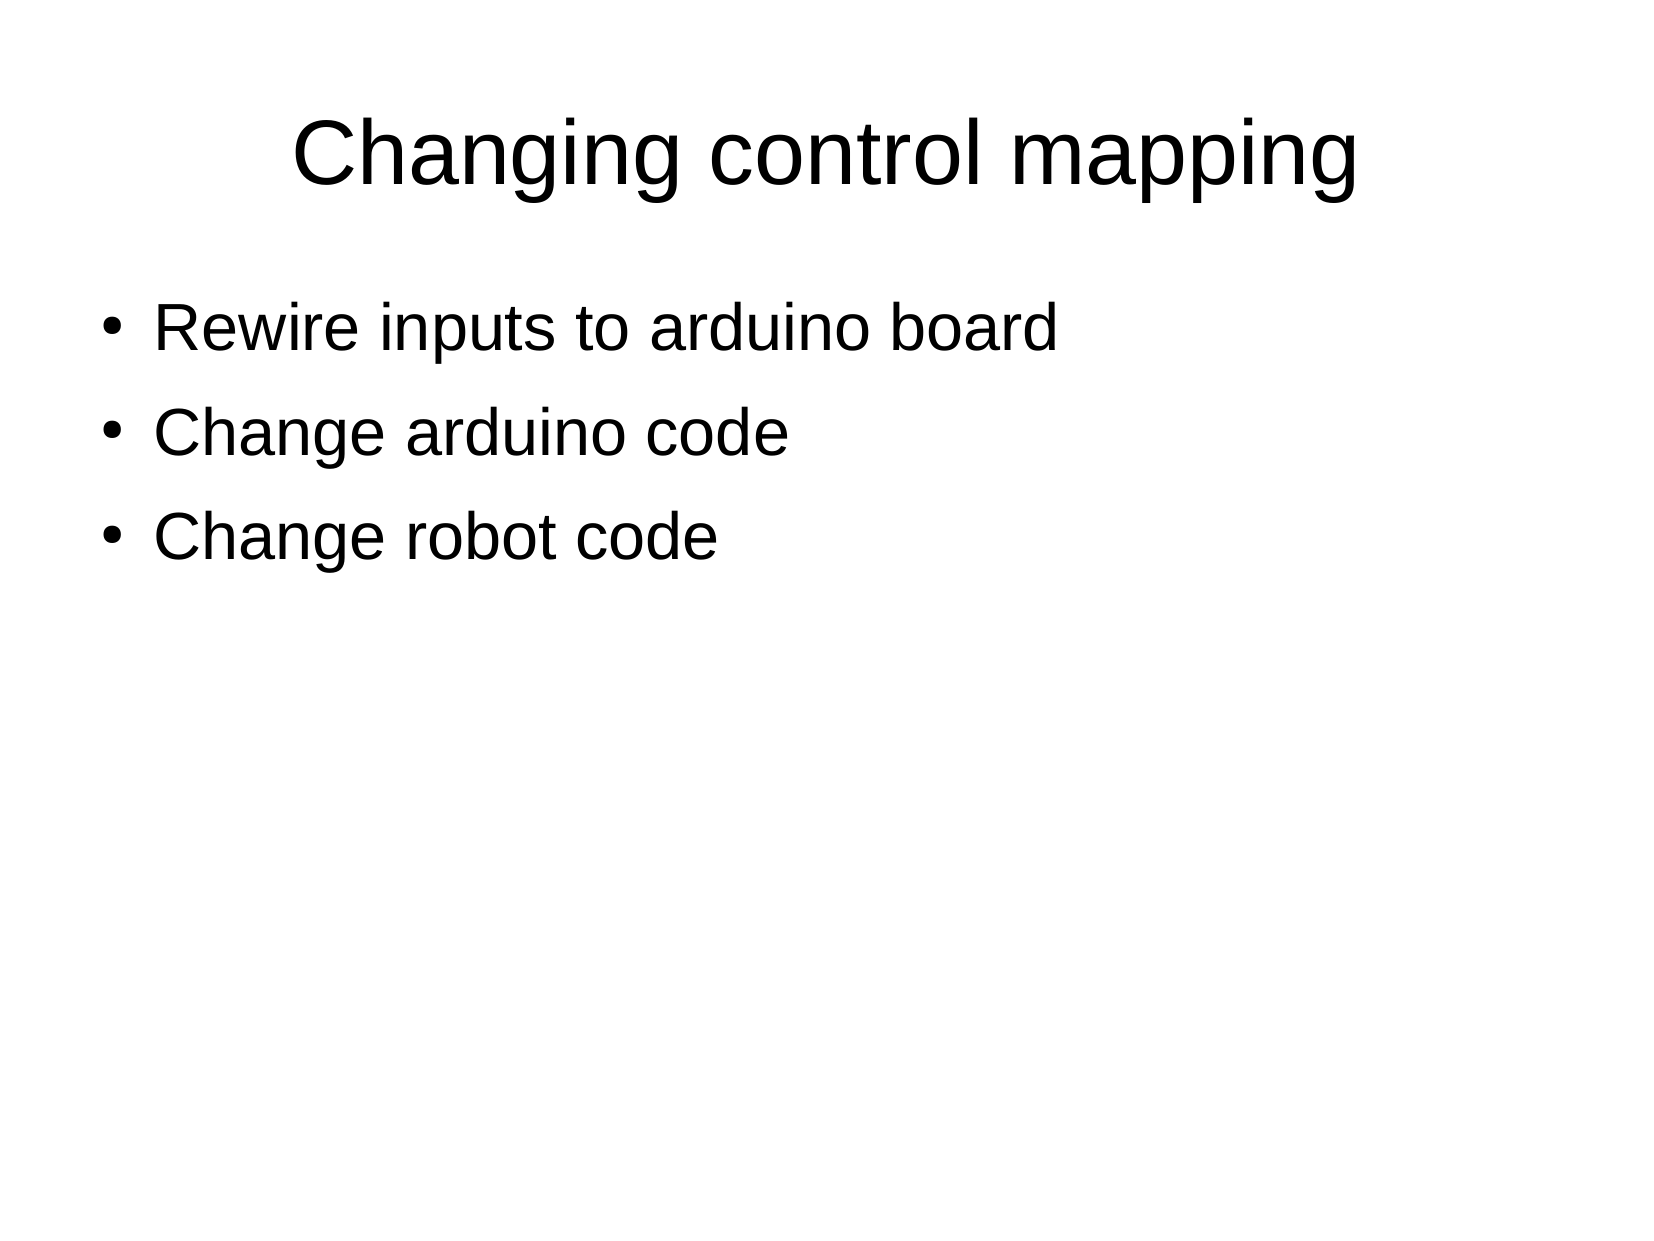

# Changing control mapping
Rewire inputs to arduino board
Change arduino code
Change robot code